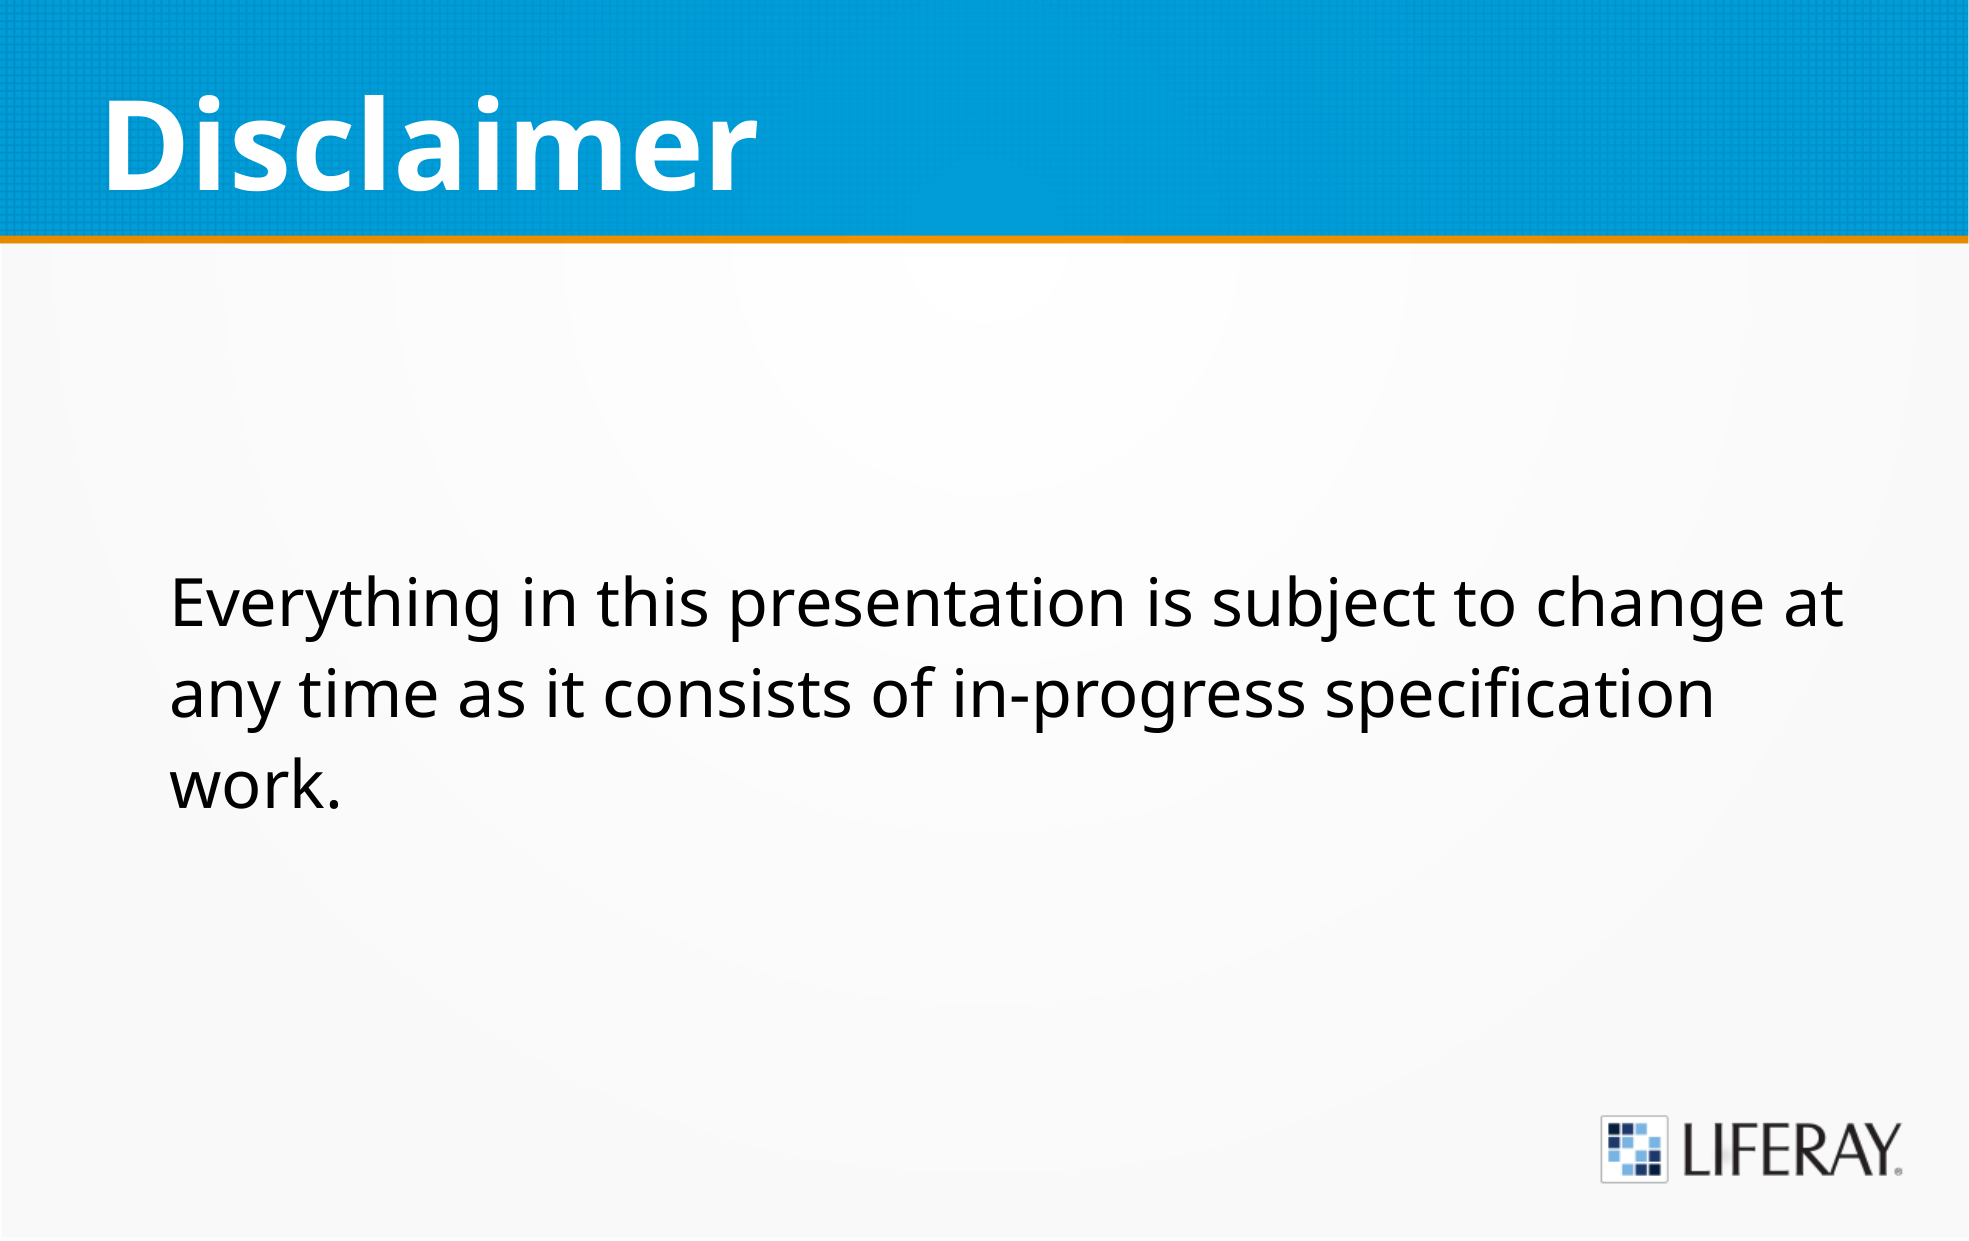

# Disclaimer
Everything in this presentation is subject to change at any time as it consists of in-progress specification work.